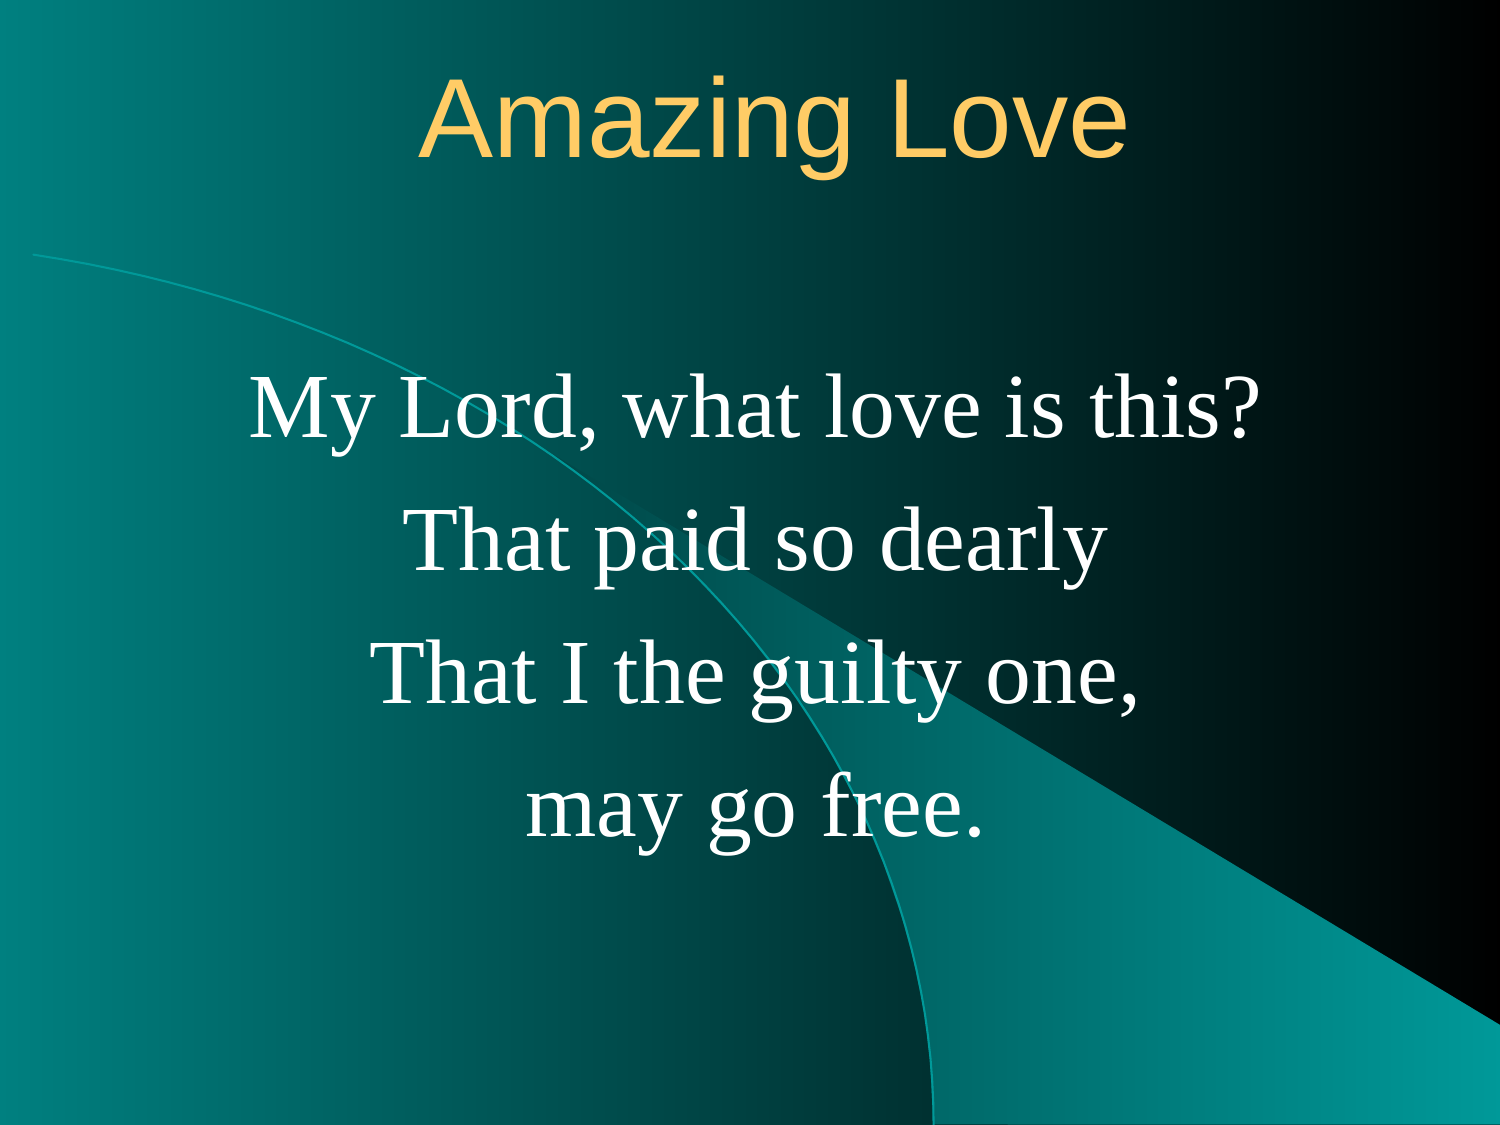

# Amazing Love
My Lord, what love is this?
That paid so dearly
That I the guilty one,
may go free.